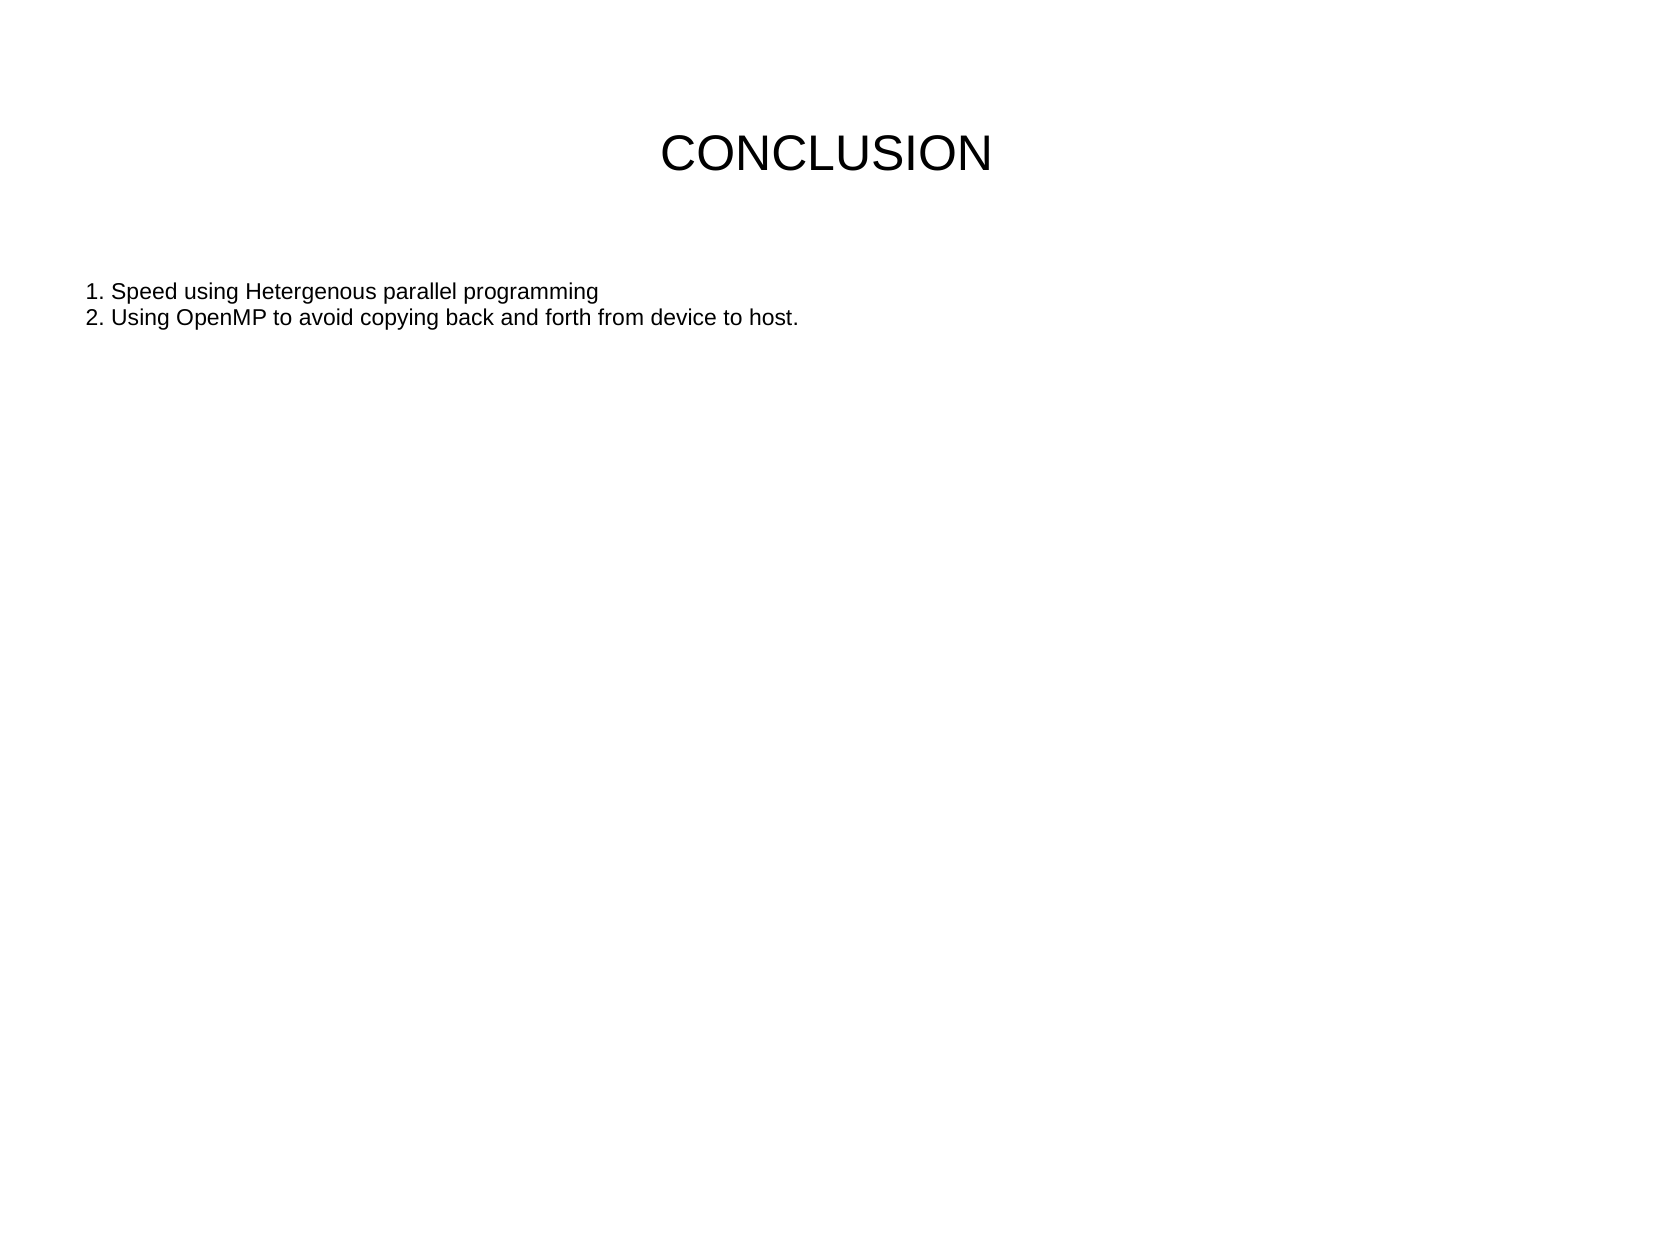

# CONCLUSION
1. Speed using Hetergenous parallel programming
2. Using OpenMP to avoid copying back and forth from device to host.